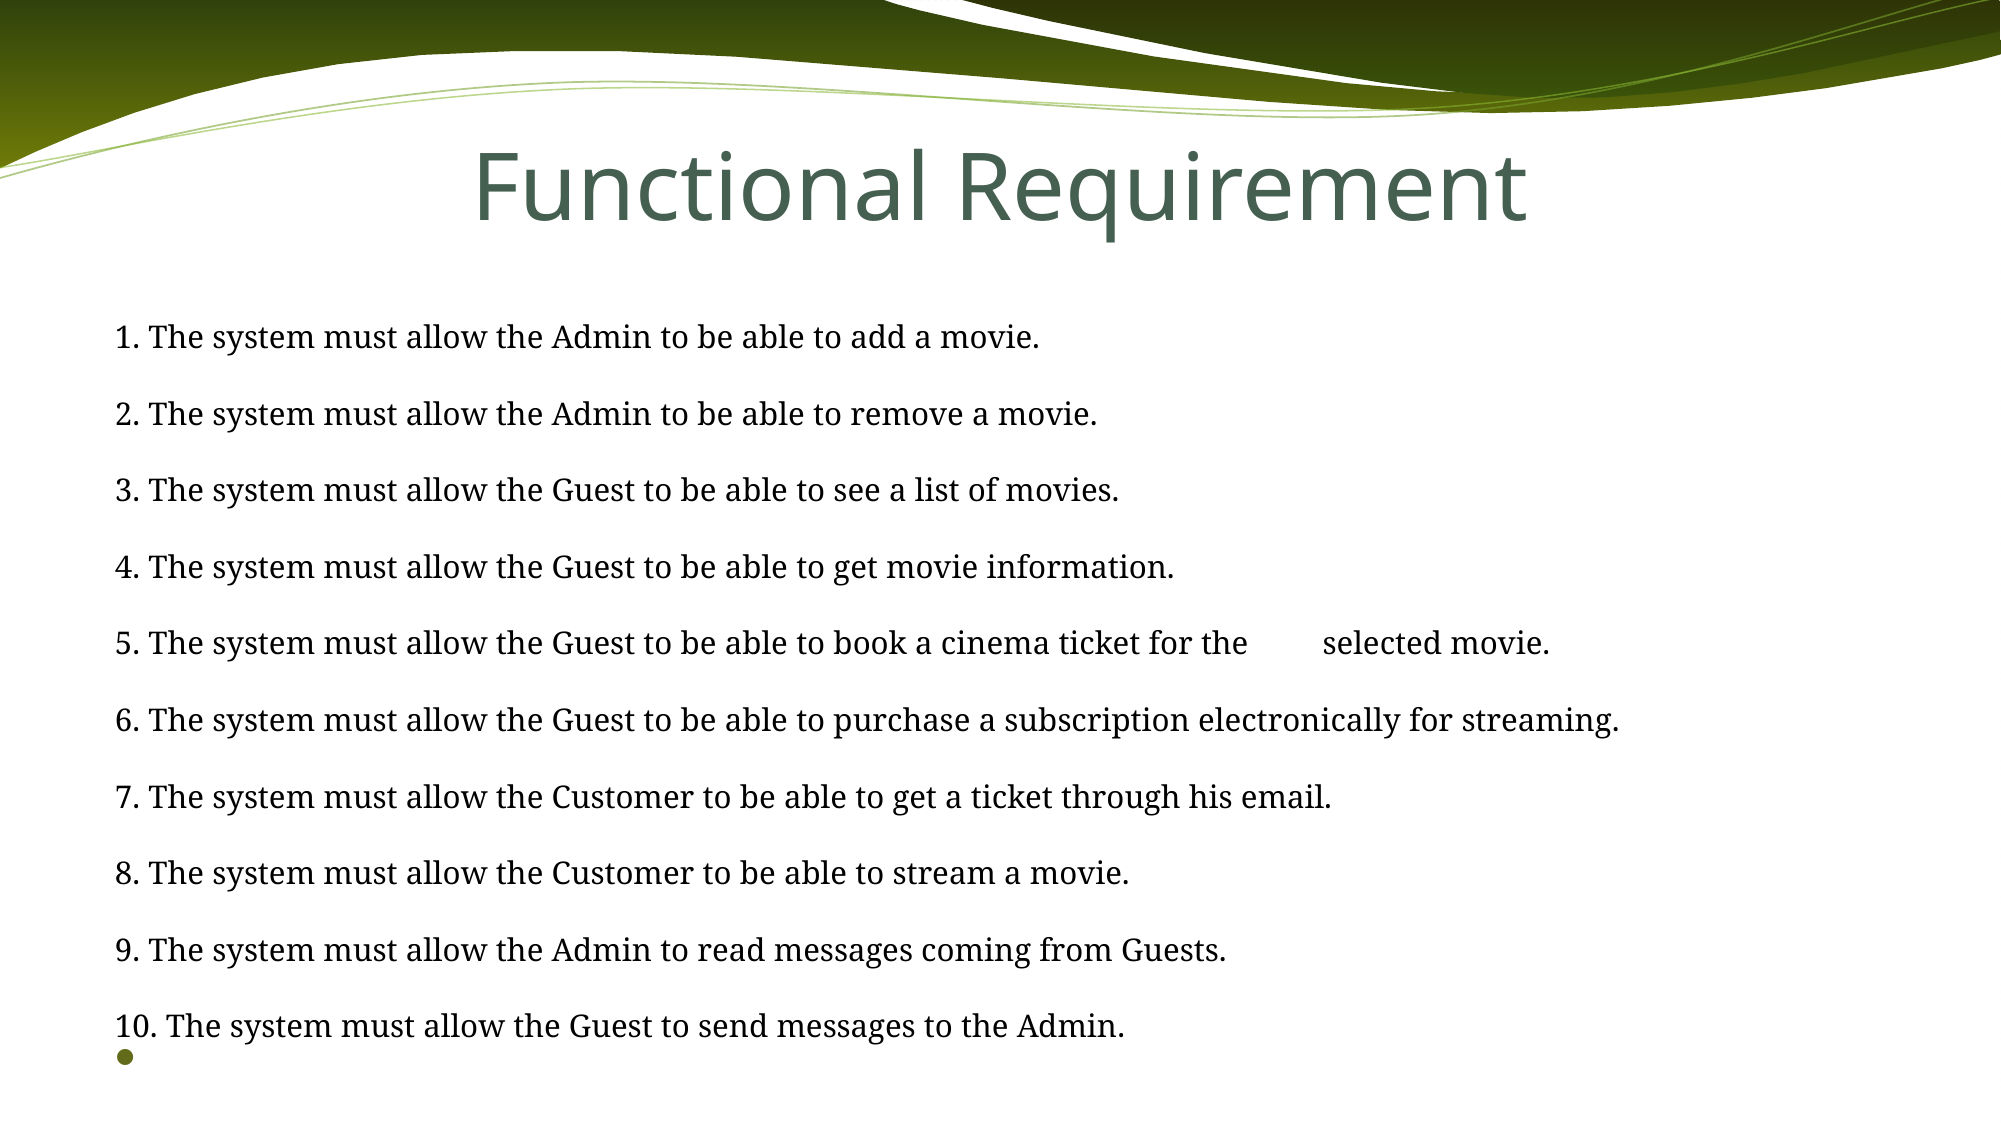

# Functional Requirement
1. The system must allow the Admin to be able to add a movie.
2. The system must allow the Admin to be able to remove a movie.
3. The system must allow the Guest to be able to see a list of movies.
4. The system must allow the Guest to be able to get movie information.
5. The system must allow the Guest to be able to book a cinema ticket for the selected movie.
6. The system must allow the Guest to be able to purchase a subscription electronically for streaming.
7. The system must allow the Customer to be able to get a ticket through his email.
8. The system must allow the Customer to be able to stream a movie.
9. The system must allow the Admin to read messages coming from Guests.
10. The system must allow the Guest to send messages to the Admin.